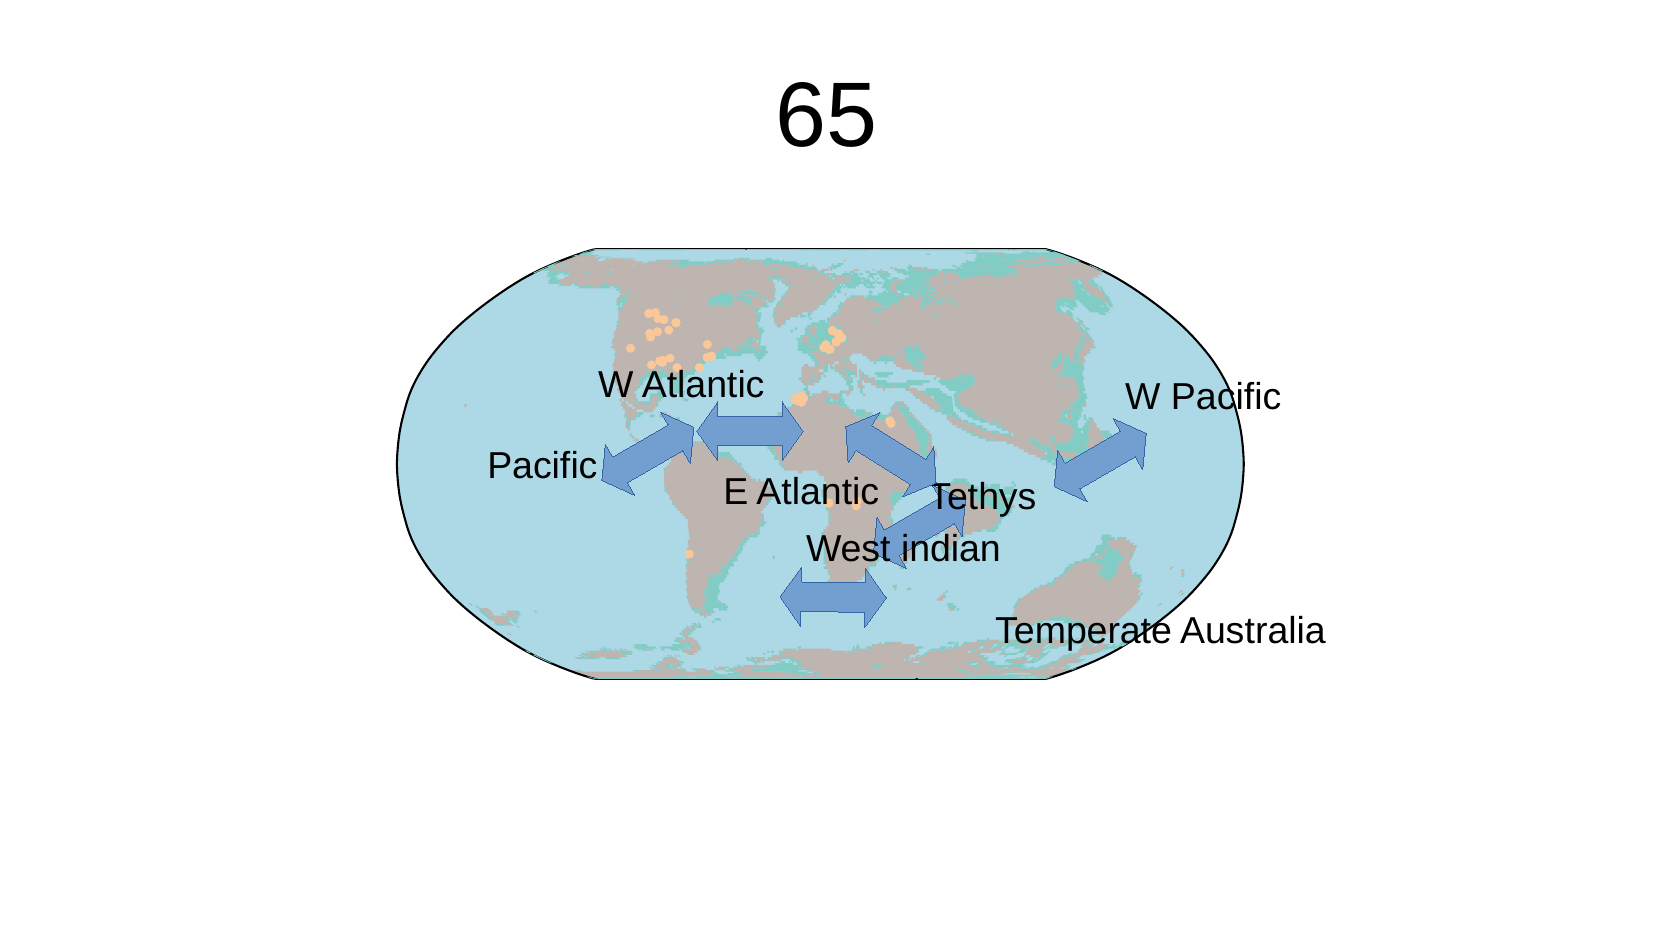

# 65
W Atlantic
W Pacific
Pacific
E Atlantic
Tethys
West indian
Temperate Australia